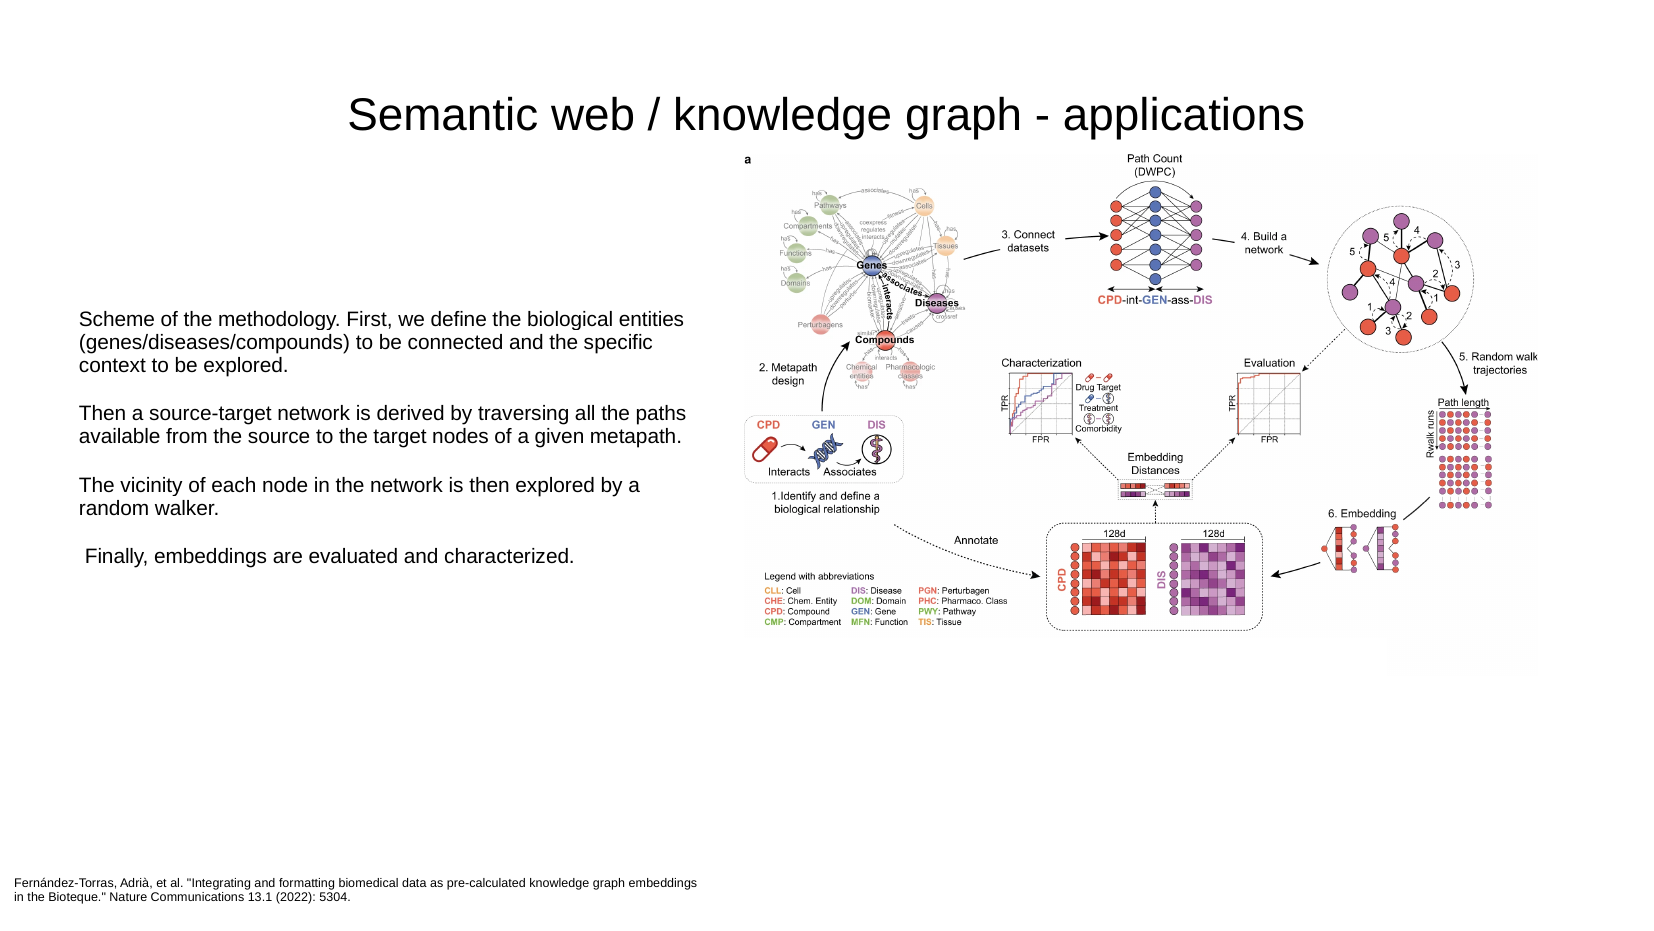

# Semantic web / knowledge graph - applications
Scheme of the methodology. First, we define the biological entities (genes/diseases/compounds) to be connected and the specific context to be explored.
Then a source-target network is derived by traversing all the paths available from the source to the target nodes of a given metapath.
The vicinity of each node in the network is then explored by a random walker.
 Finally, embeddings are evaluated and characterized.
Fernández-Torras, Adrià, et al. "Integrating and formatting biomedical data as pre-calculated knowledge graph embeddings in the Bioteque." Nature Communications 13.1 (2022): 5304.